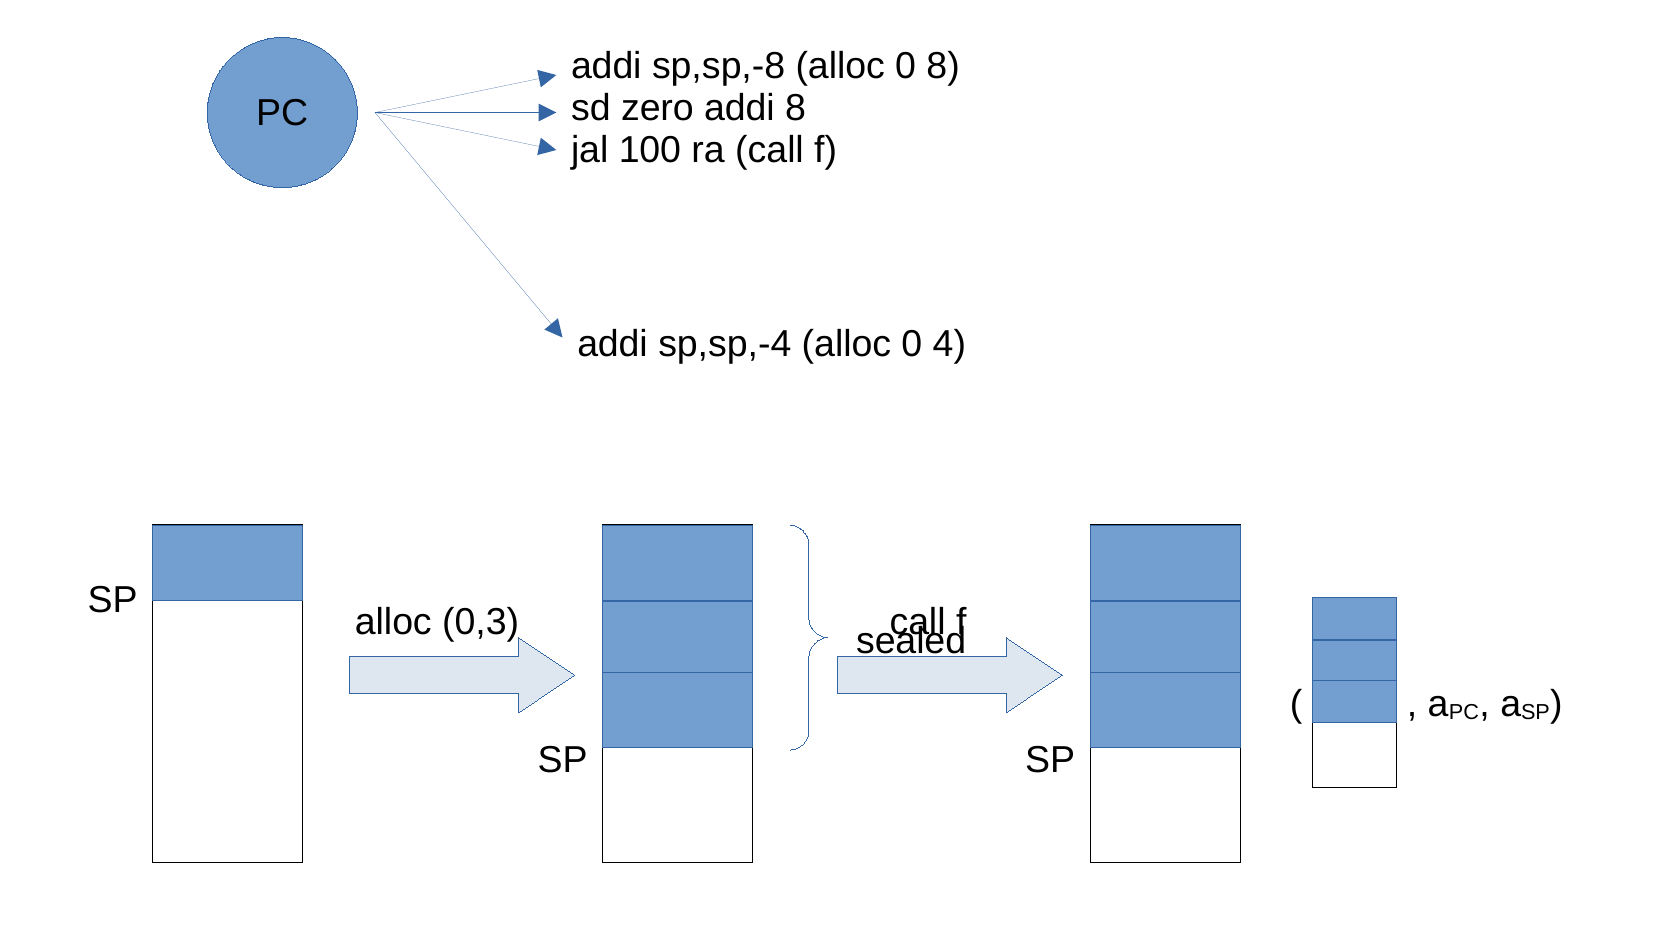

PC
addi sp,sp,-8 (alloc 0 8)
sd zero addi 8
jal 100 ra (call f)
addi sp,sp,-4 (alloc 0 4)
SP
alloc (0,3)
call f
sealed
( , aPC, aSP)
SP
SP